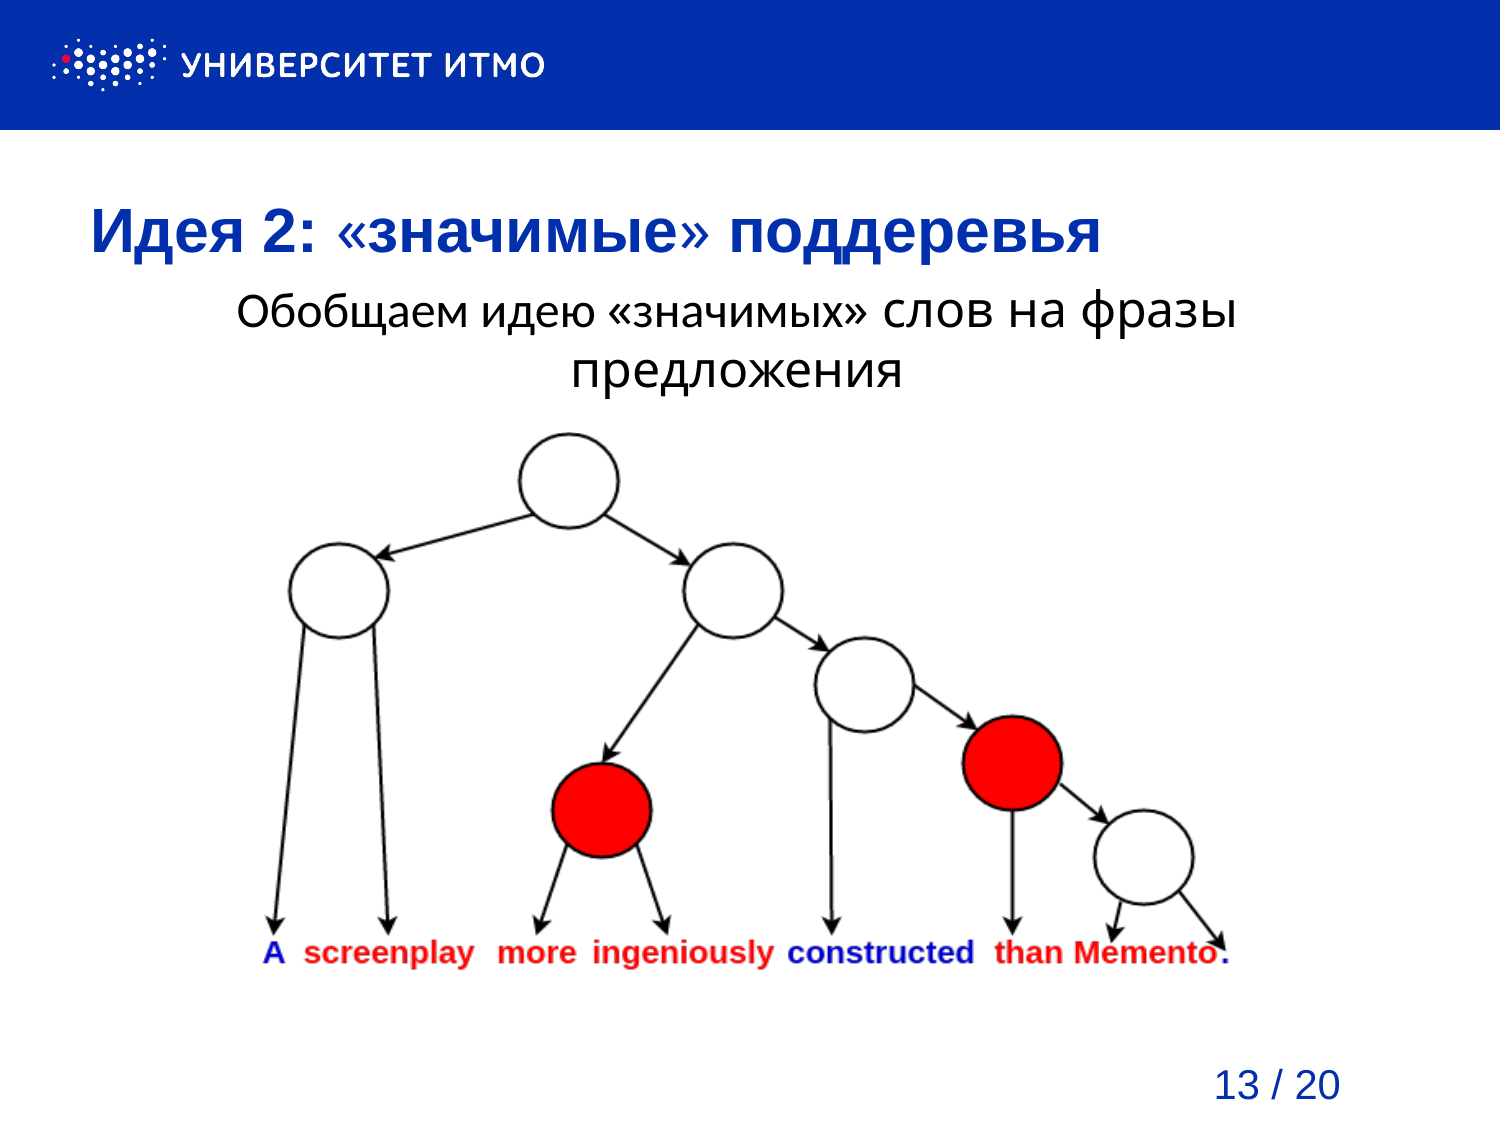

# Идея 2: «значимые» поддеревья
Обобщаем идею «значимых» слов на фразы предложения